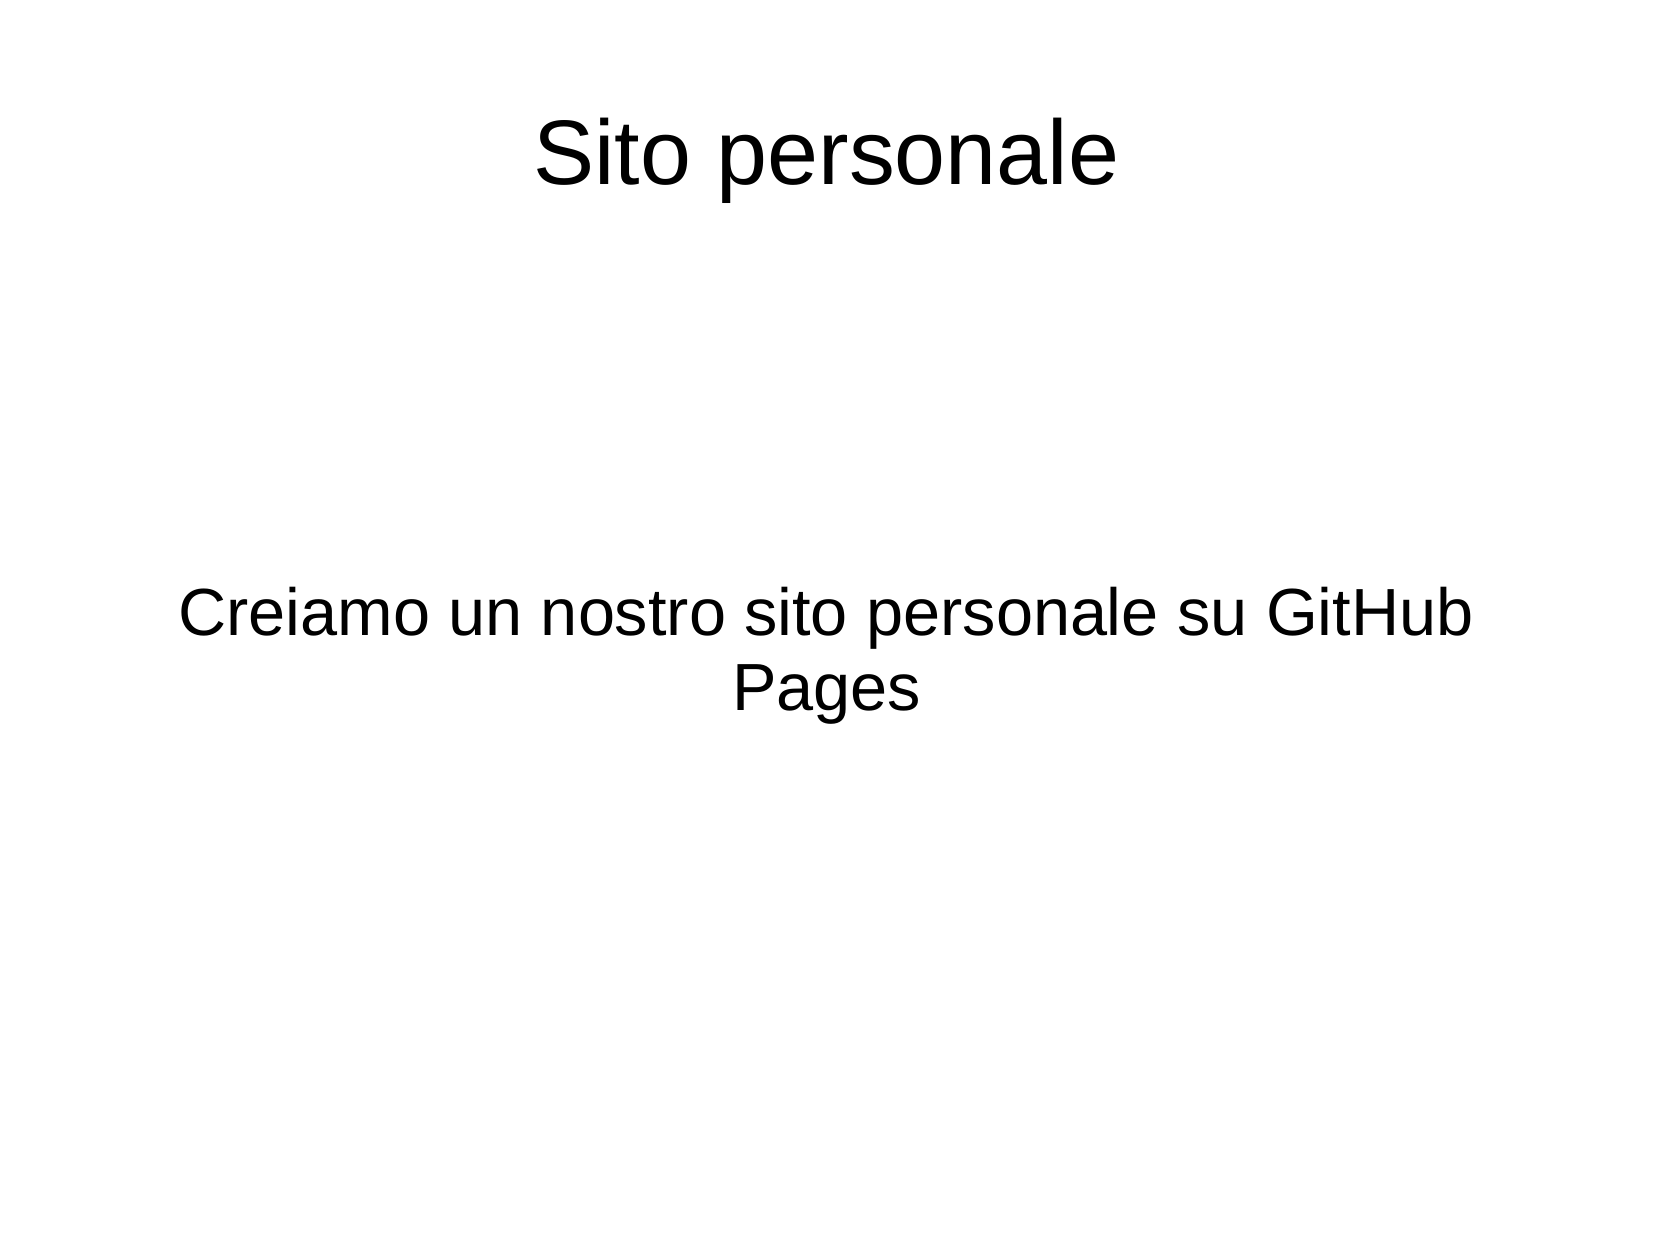

# Sito personale
Creiamo un nostro sito personale su GitHub Pages